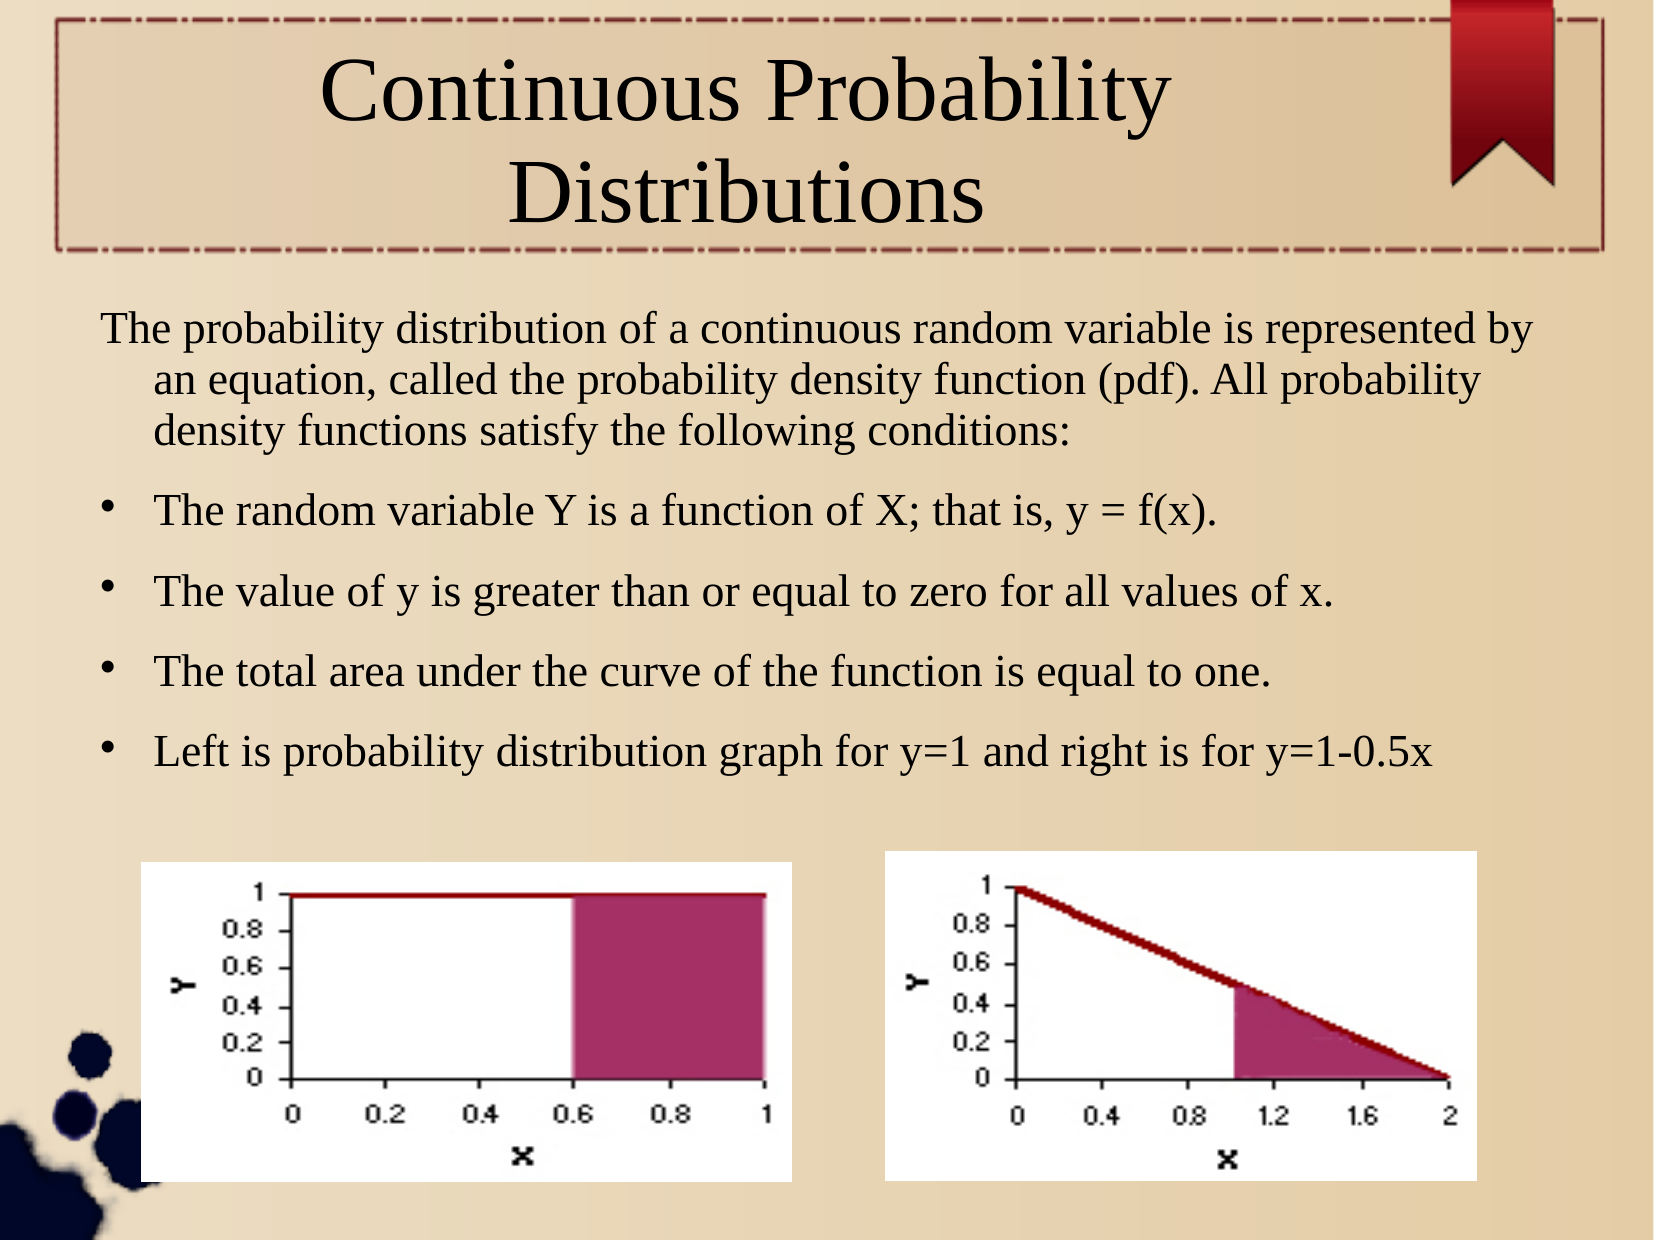

# Continuous Probability Distributions
The probability distribution of a continuous random variable is represented by an equation, called the probability density function (pdf). All probability density functions satisfy the following conditions:
The random variable Y is a function of X; that is, y = f(x).
The value of y is greater than or equal to zero for all values of x.
The total area under the curve of the function is equal to one.
Left is probability distribution graph for y=1 and right is for y=1-0.5x